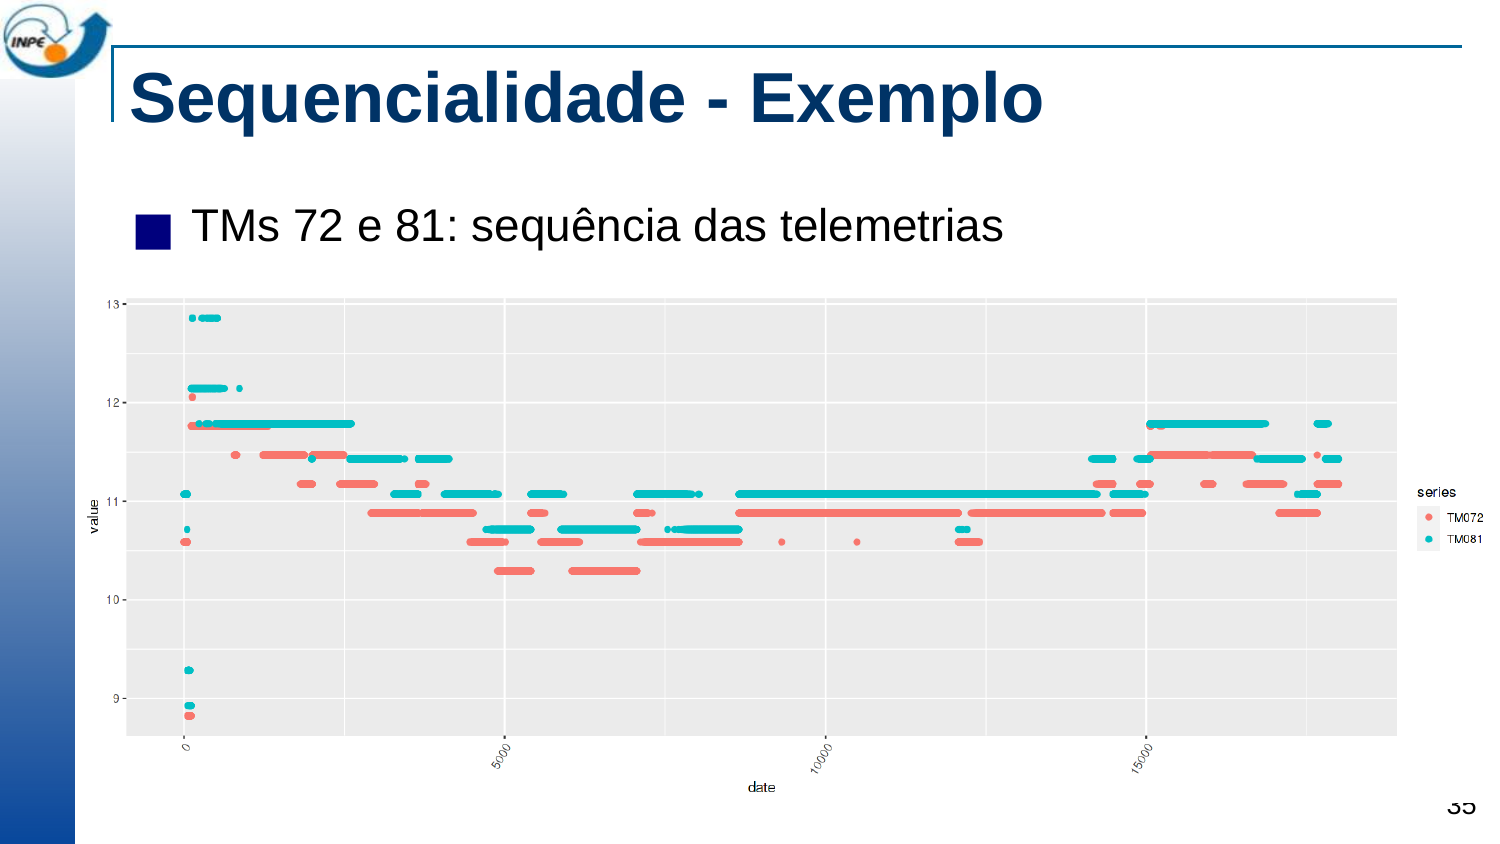

# Sequencialidade - Exemplo
TMs 72 e 81: sequência das telemetrias